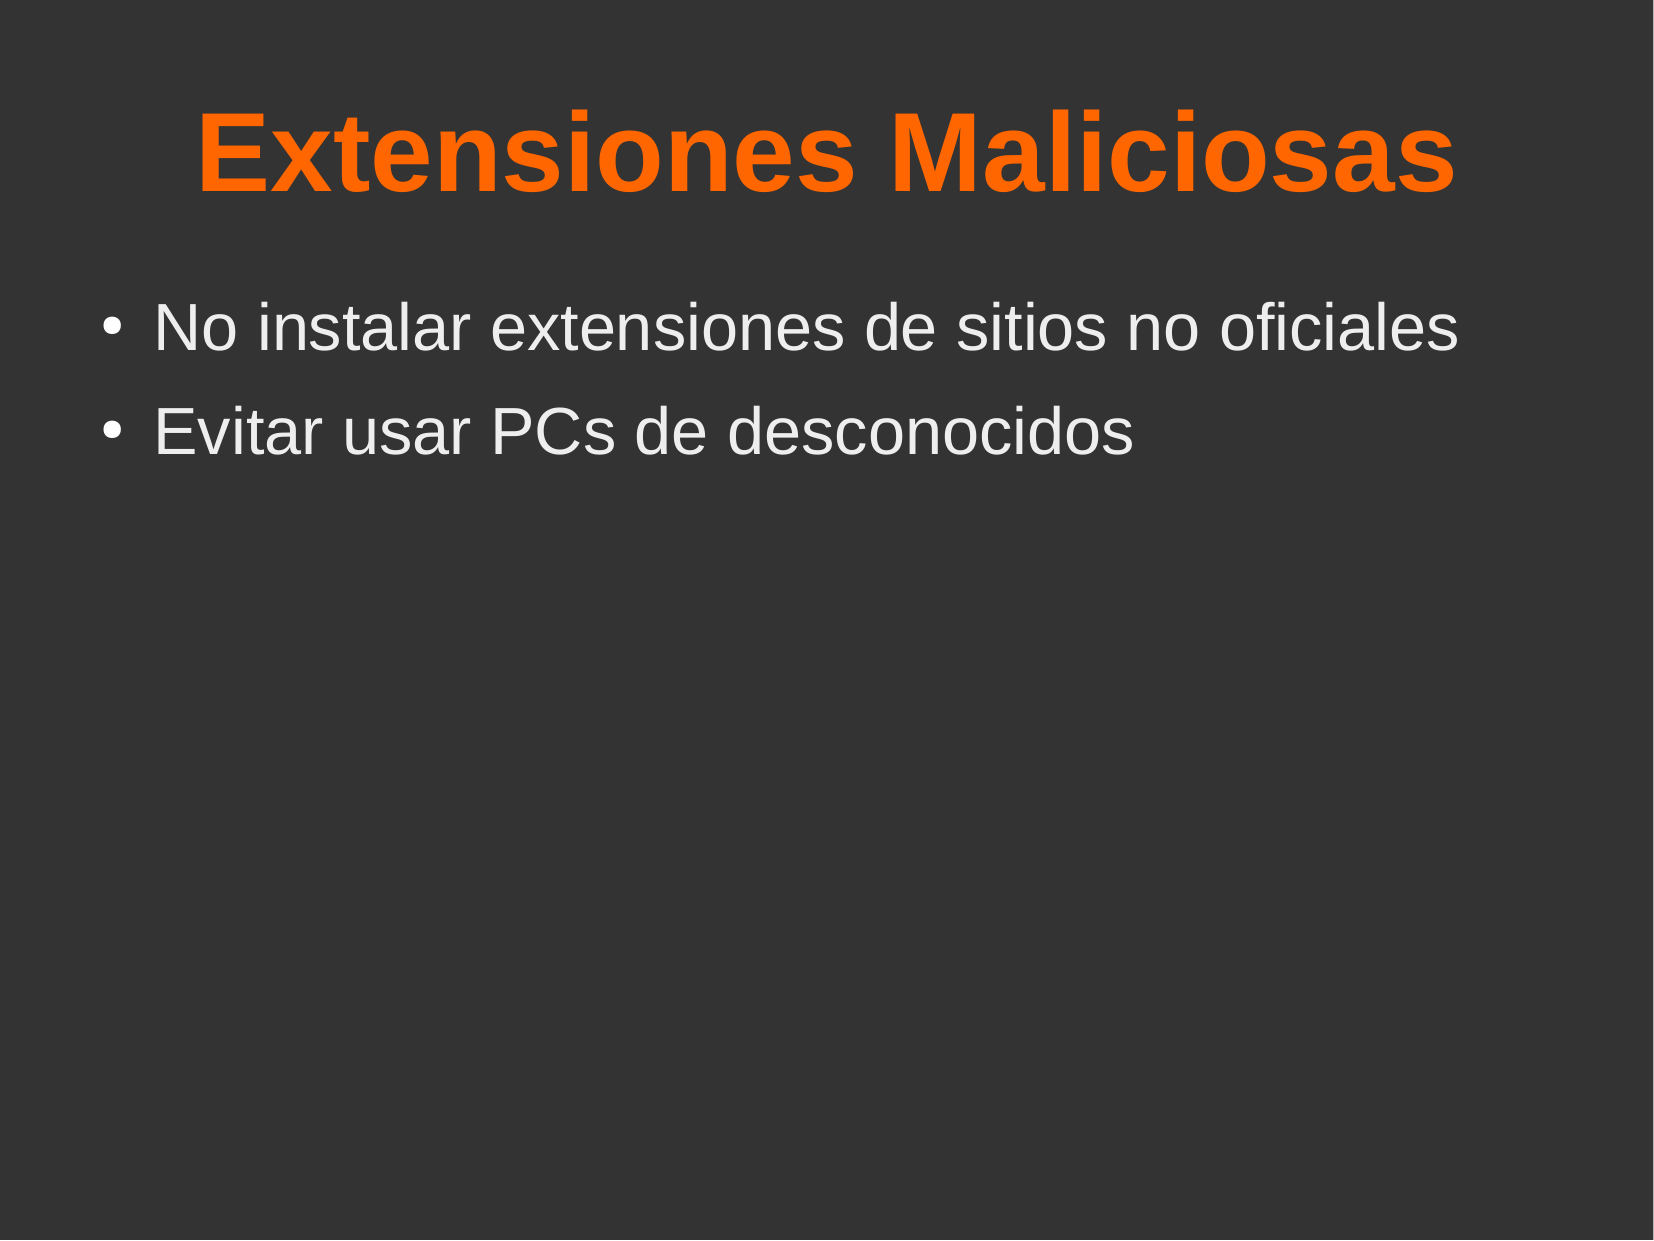

# Extensiones Maliciosas
No instalar extensiones de sitios no oficiales
Evitar usar PCs de desconocidos